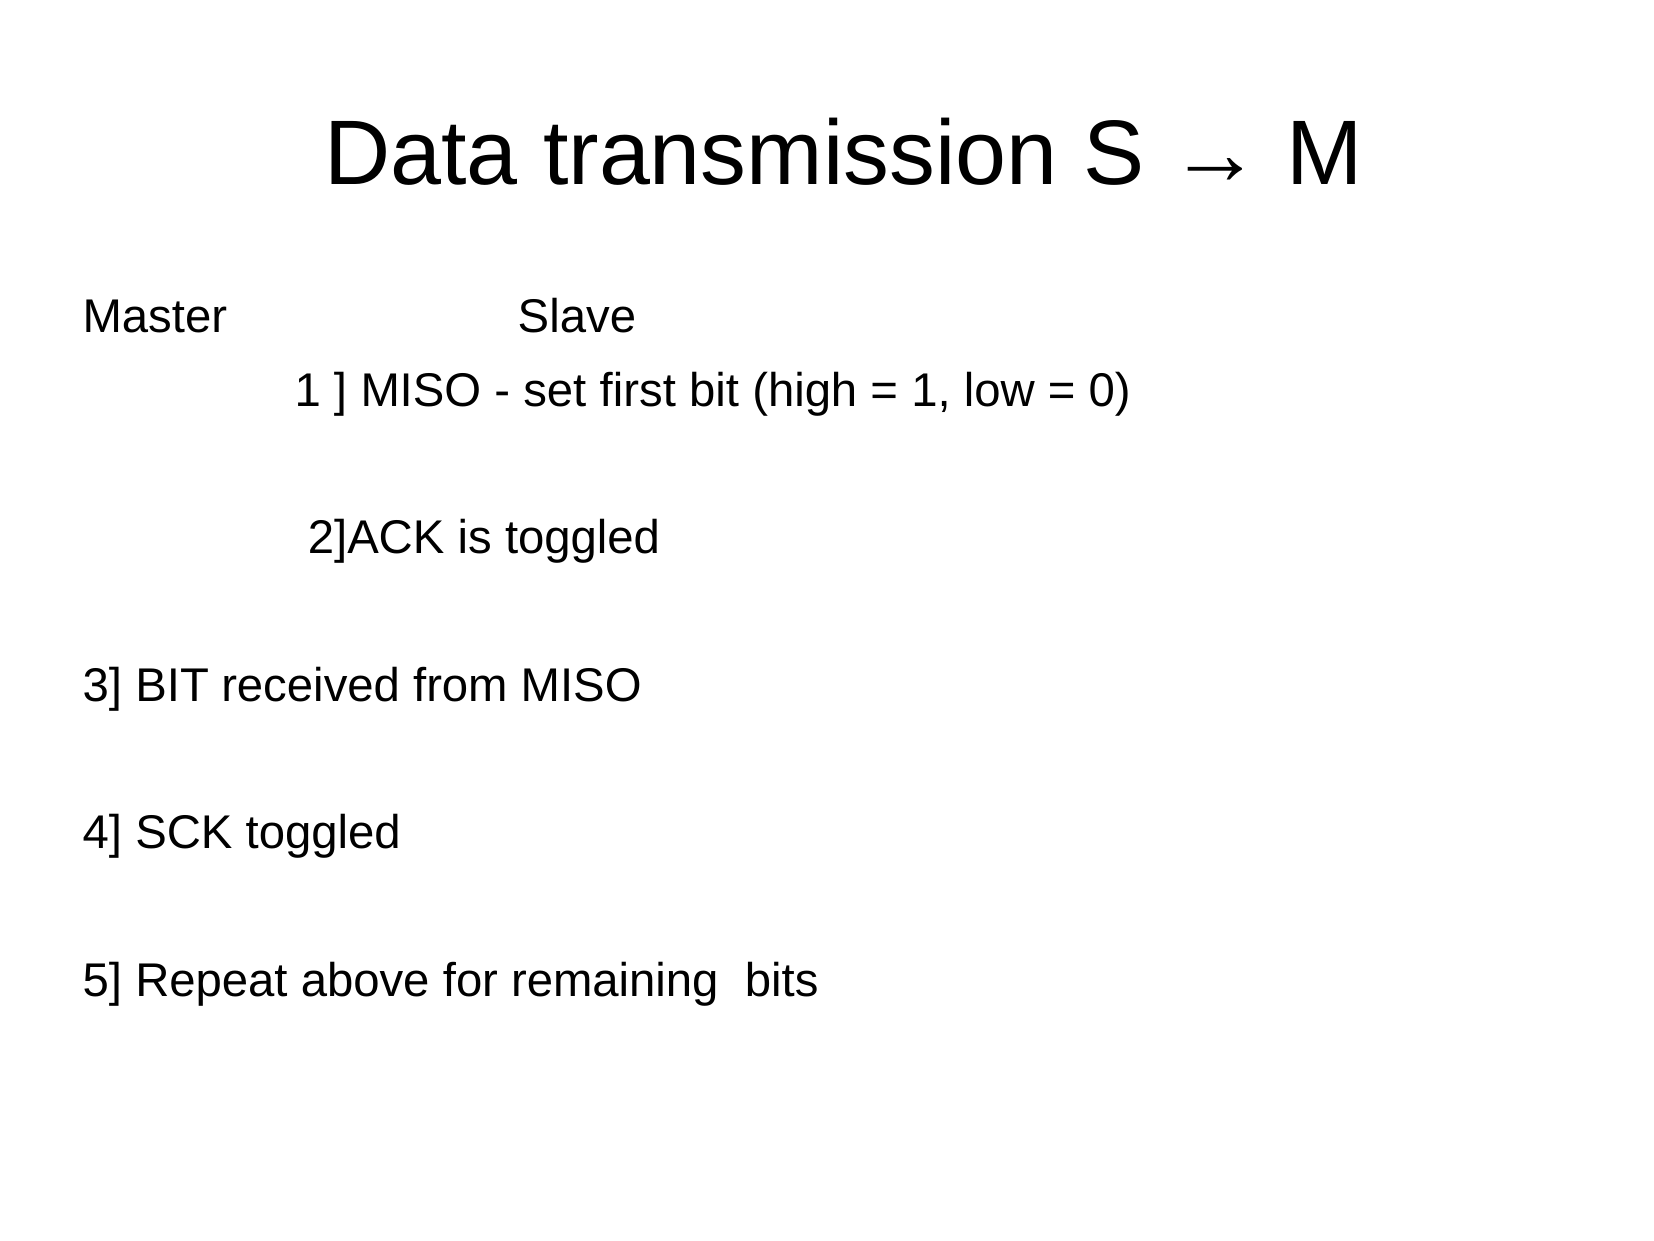

# Data transmission S → M
Master Slave
 1 ] MISO - set first bit (high = 1, low = 0)
 2]ACK is toggled
3] BIT received from MISO
4] SCK toggled
5] Repeat above for remaining bits